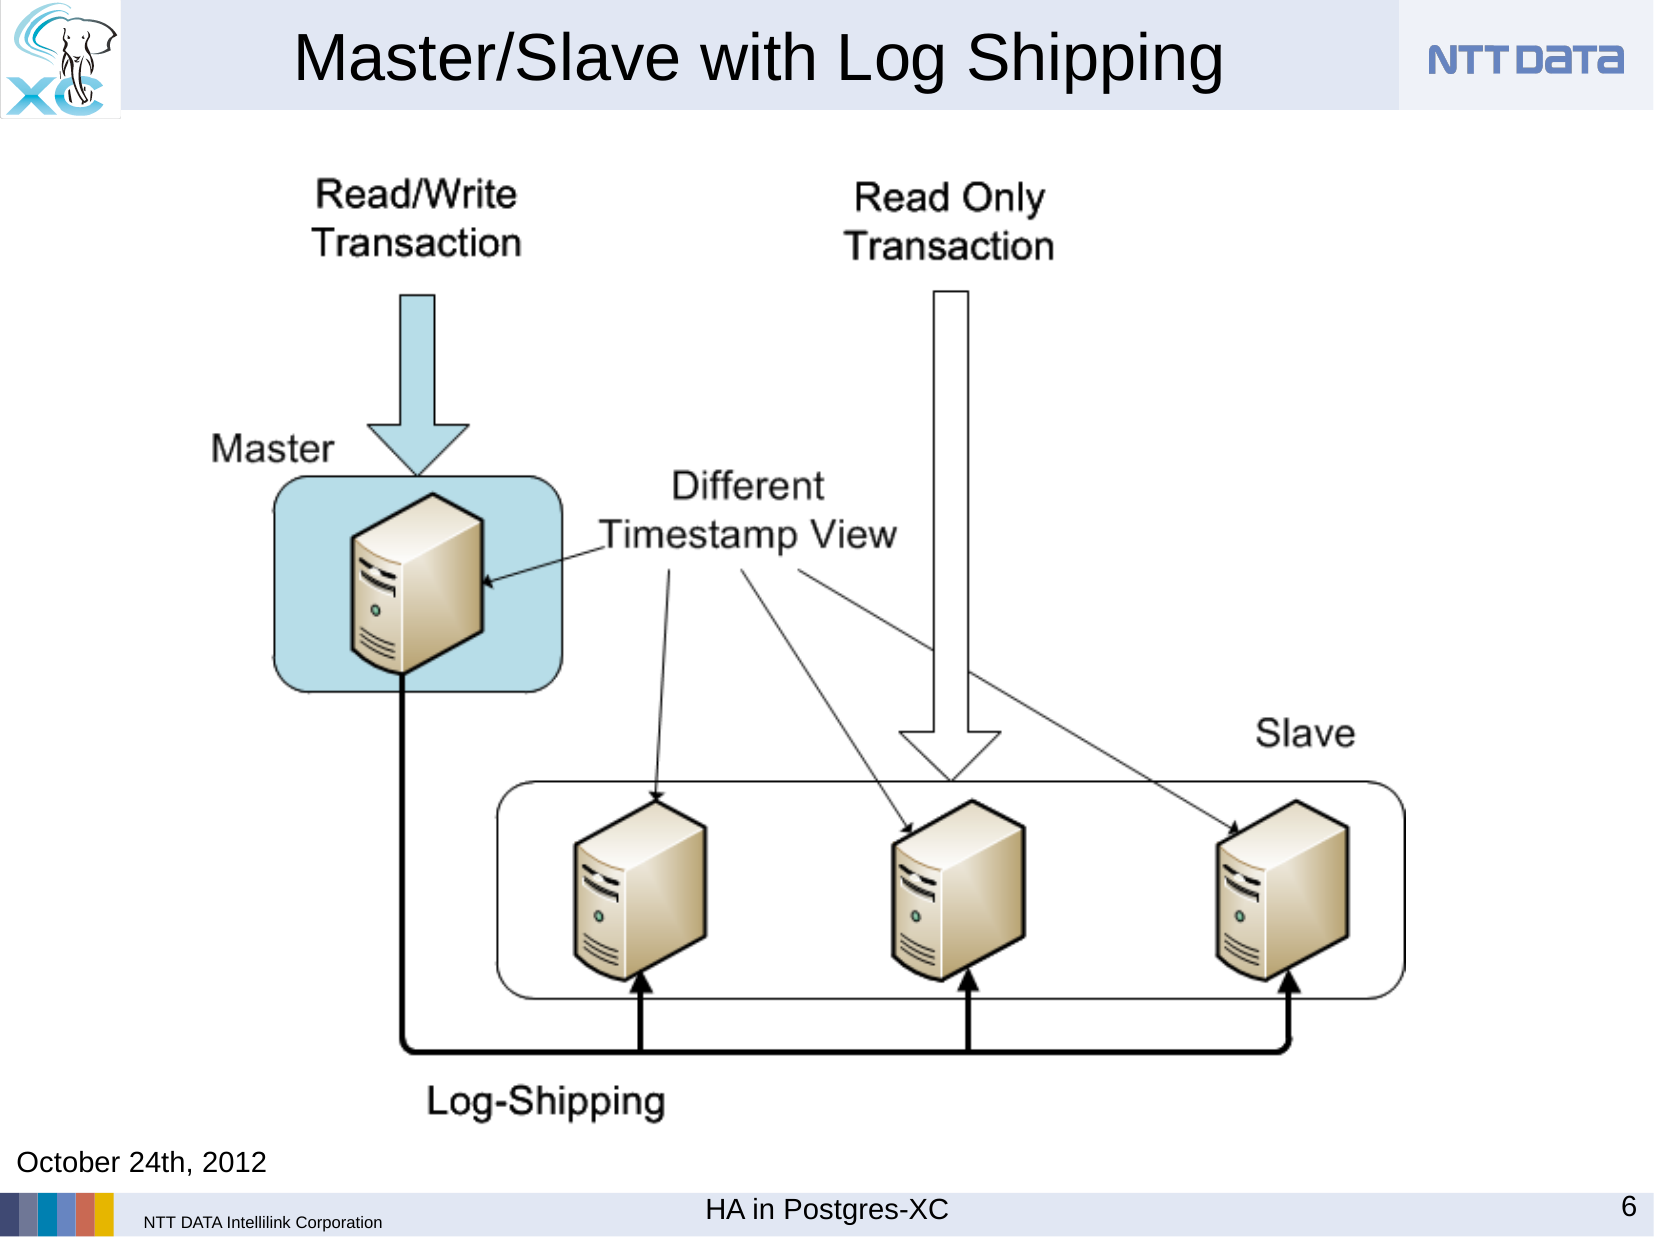

# Master/Slave with Log Shipping
October 24th, 2012
6
HA in Postgres-XC